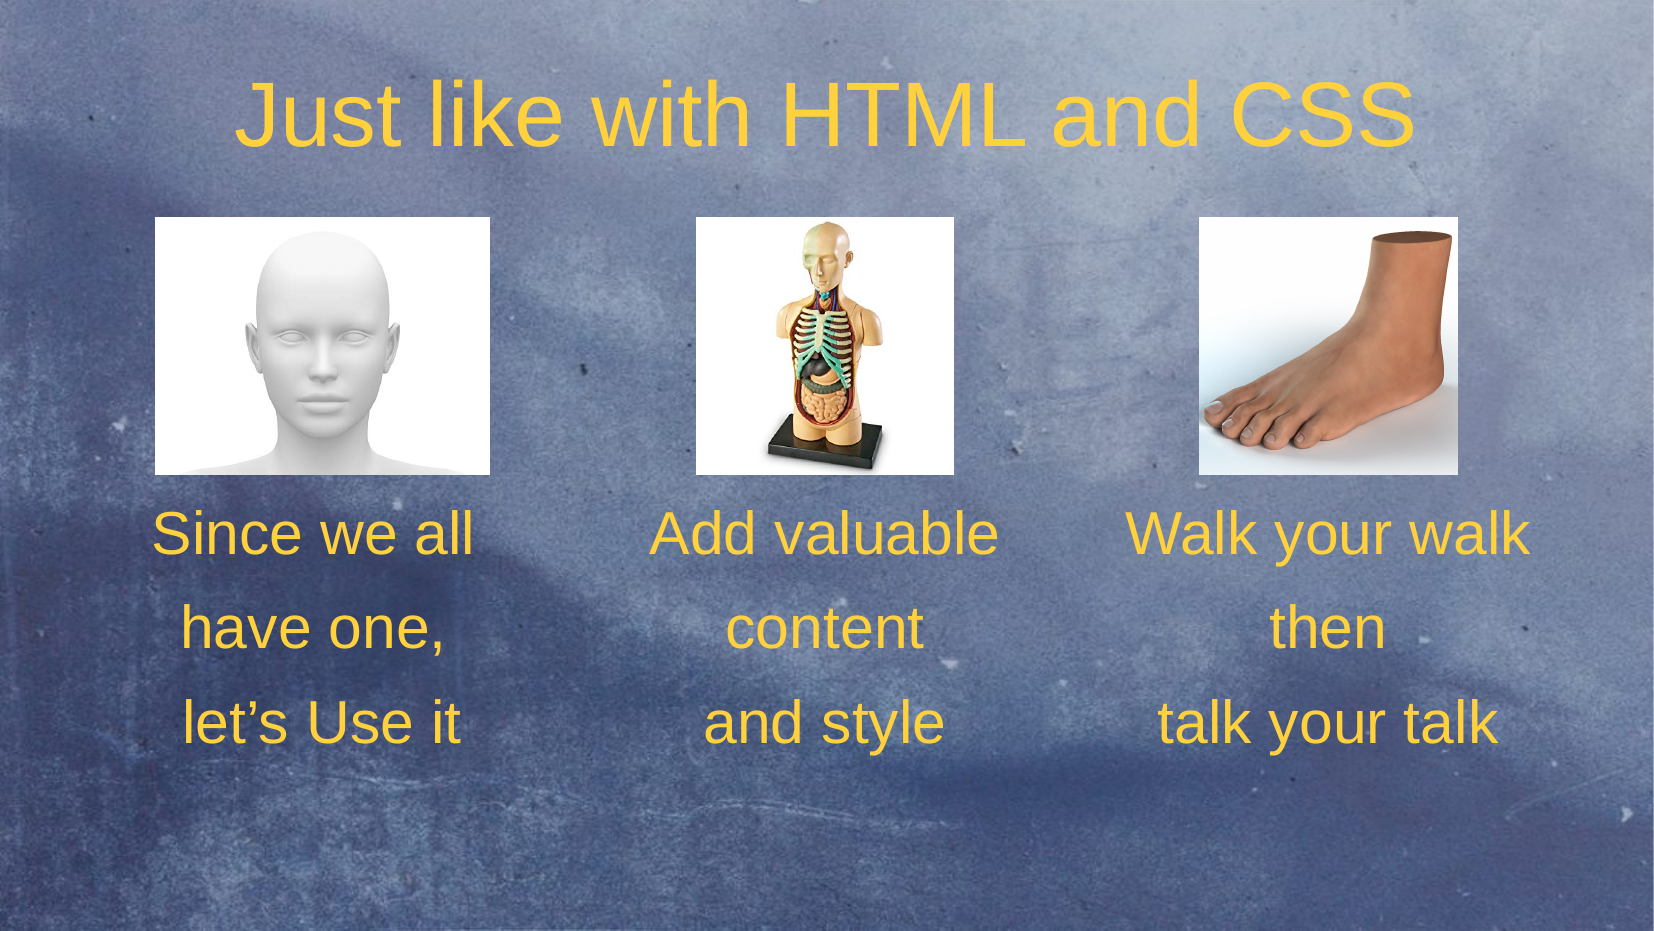

# Just like with HTML and CSS
Since we all
have one,
let’s Use it
Add valuable
content
and style
Walk your walk
then
talk your talk